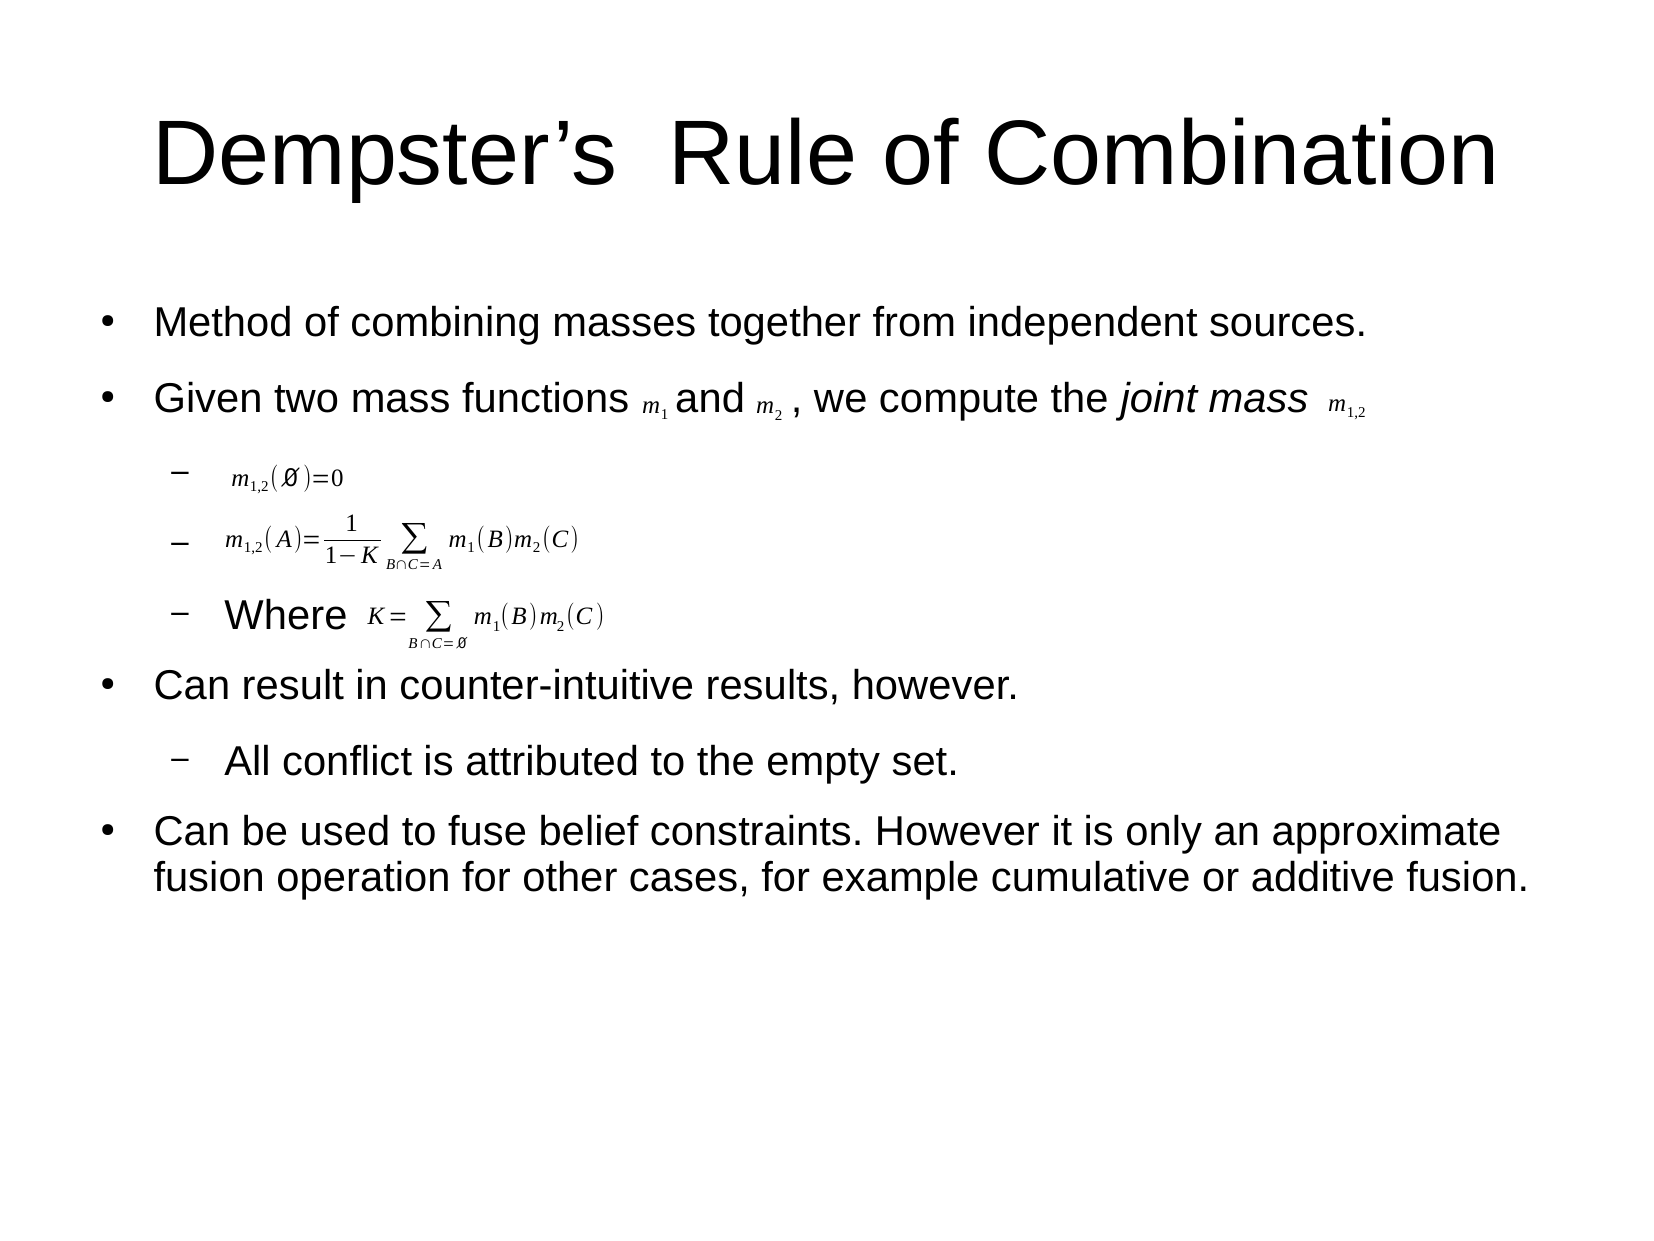

# Dempster’s Rule of Combination
Method of combining masses together from independent sources.
Given two mass functions and , we compute the joint mass
Where
Can result in counter-intuitive results, however.
All conflict is attributed to the empty set.
Can be used to fuse belief constraints. However it is only an approximate fusion operation for other cases, for example cumulative or additive fusion.